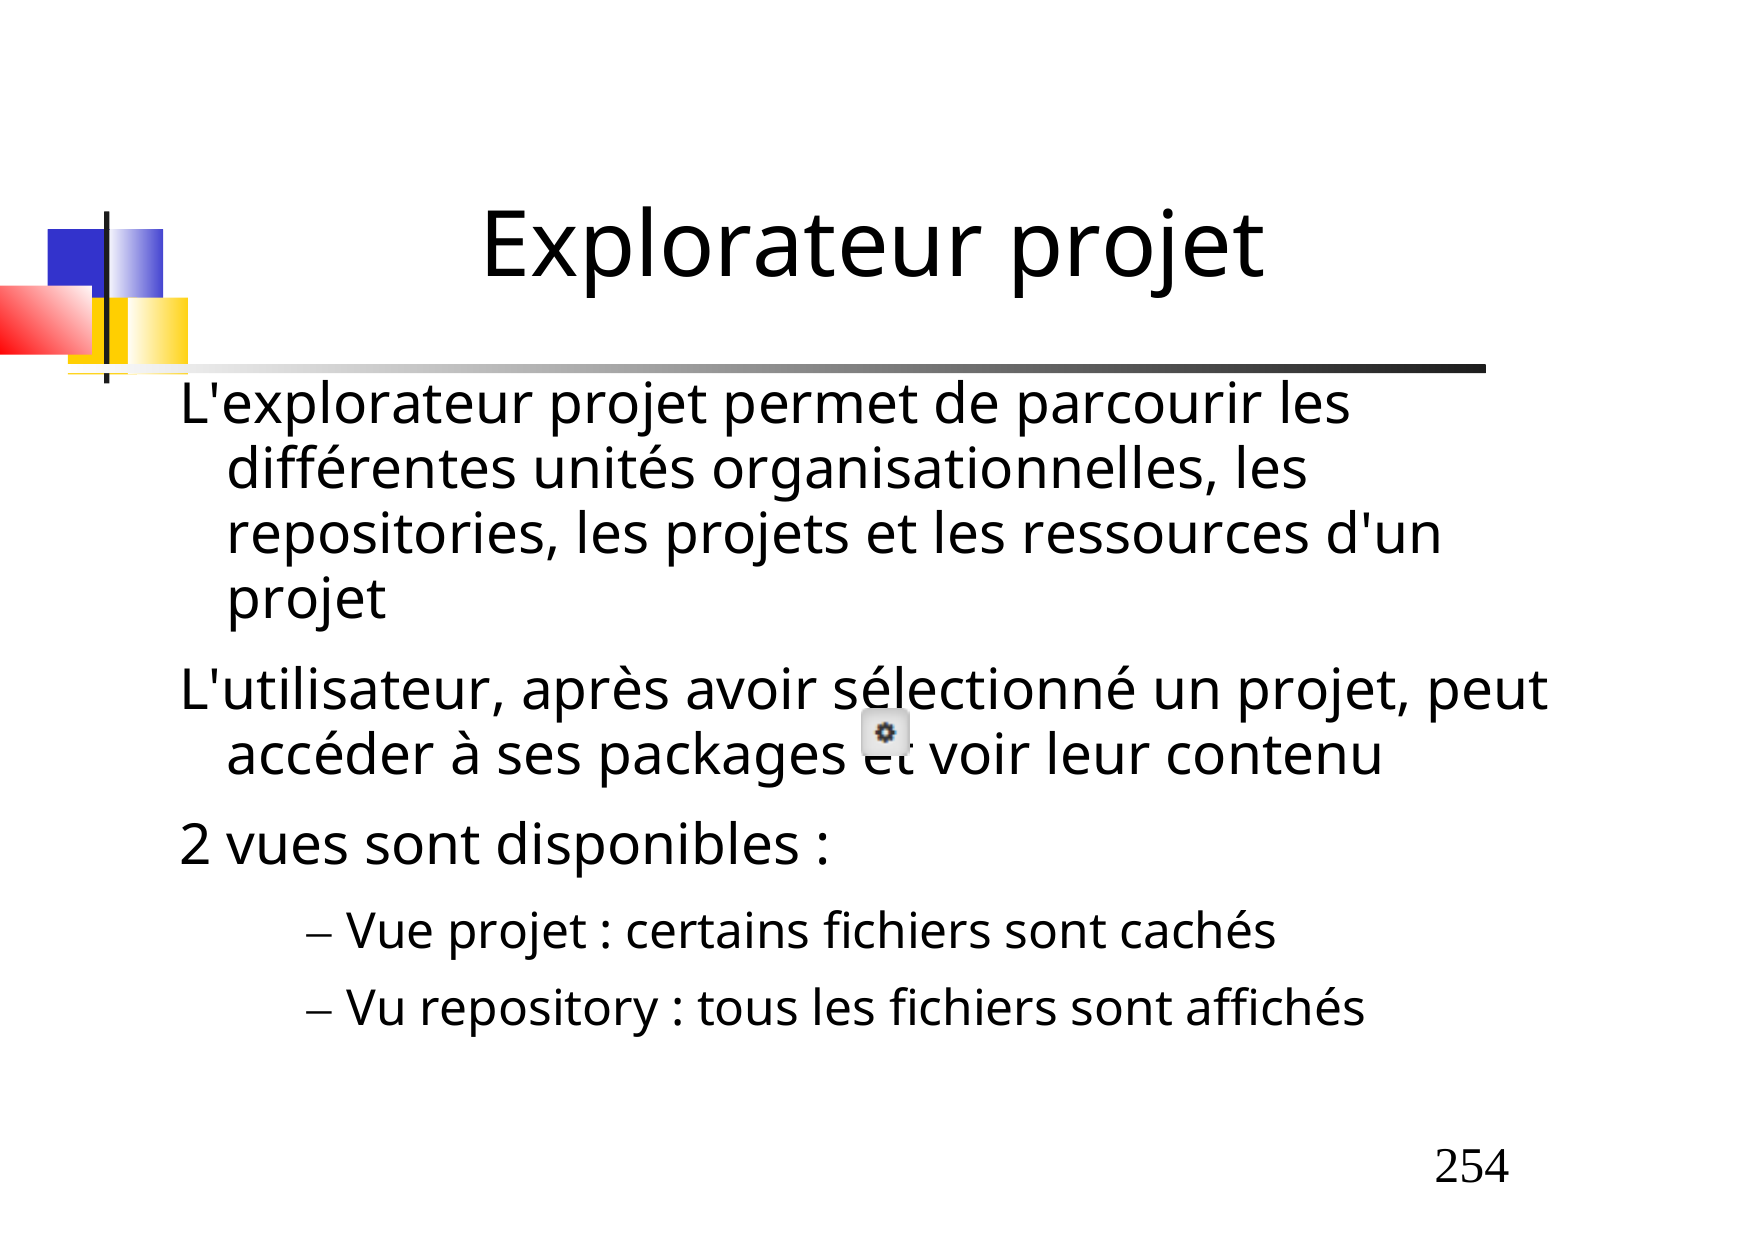

# Explorateur projet
L'explorateur projet permet de parcourir les différentes unités organisationnelles, les repositories, les projets et les ressources d'un projet
L'utilisateur, après avoir sélectionné un projet, peut accéder à ses packages et voir leur contenu
2 vues sont disponibles :
Vue projet : certains fichiers sont cachés
Vu repository : tous les fichiers sont affichés